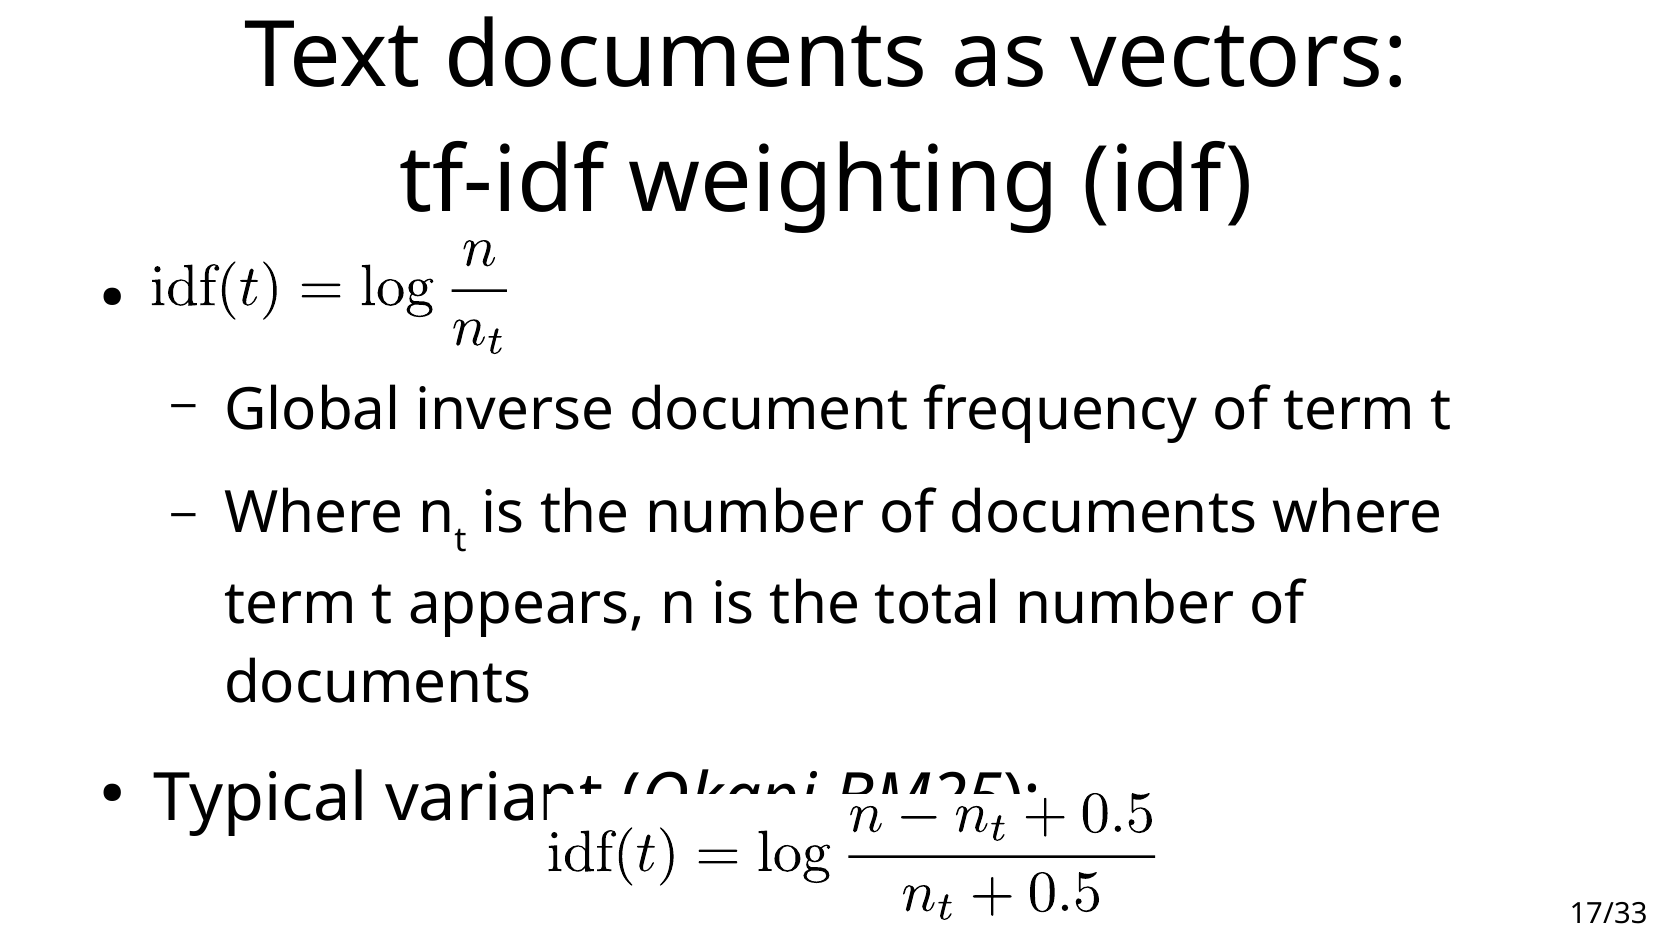

# Text documents as vectors: tf-idf weighting (idf)
Global inverse document frequency of term t
Where nt is the number of documents where term t appears, n is the total number of documents
Typical variant (Okapi BM25):
17